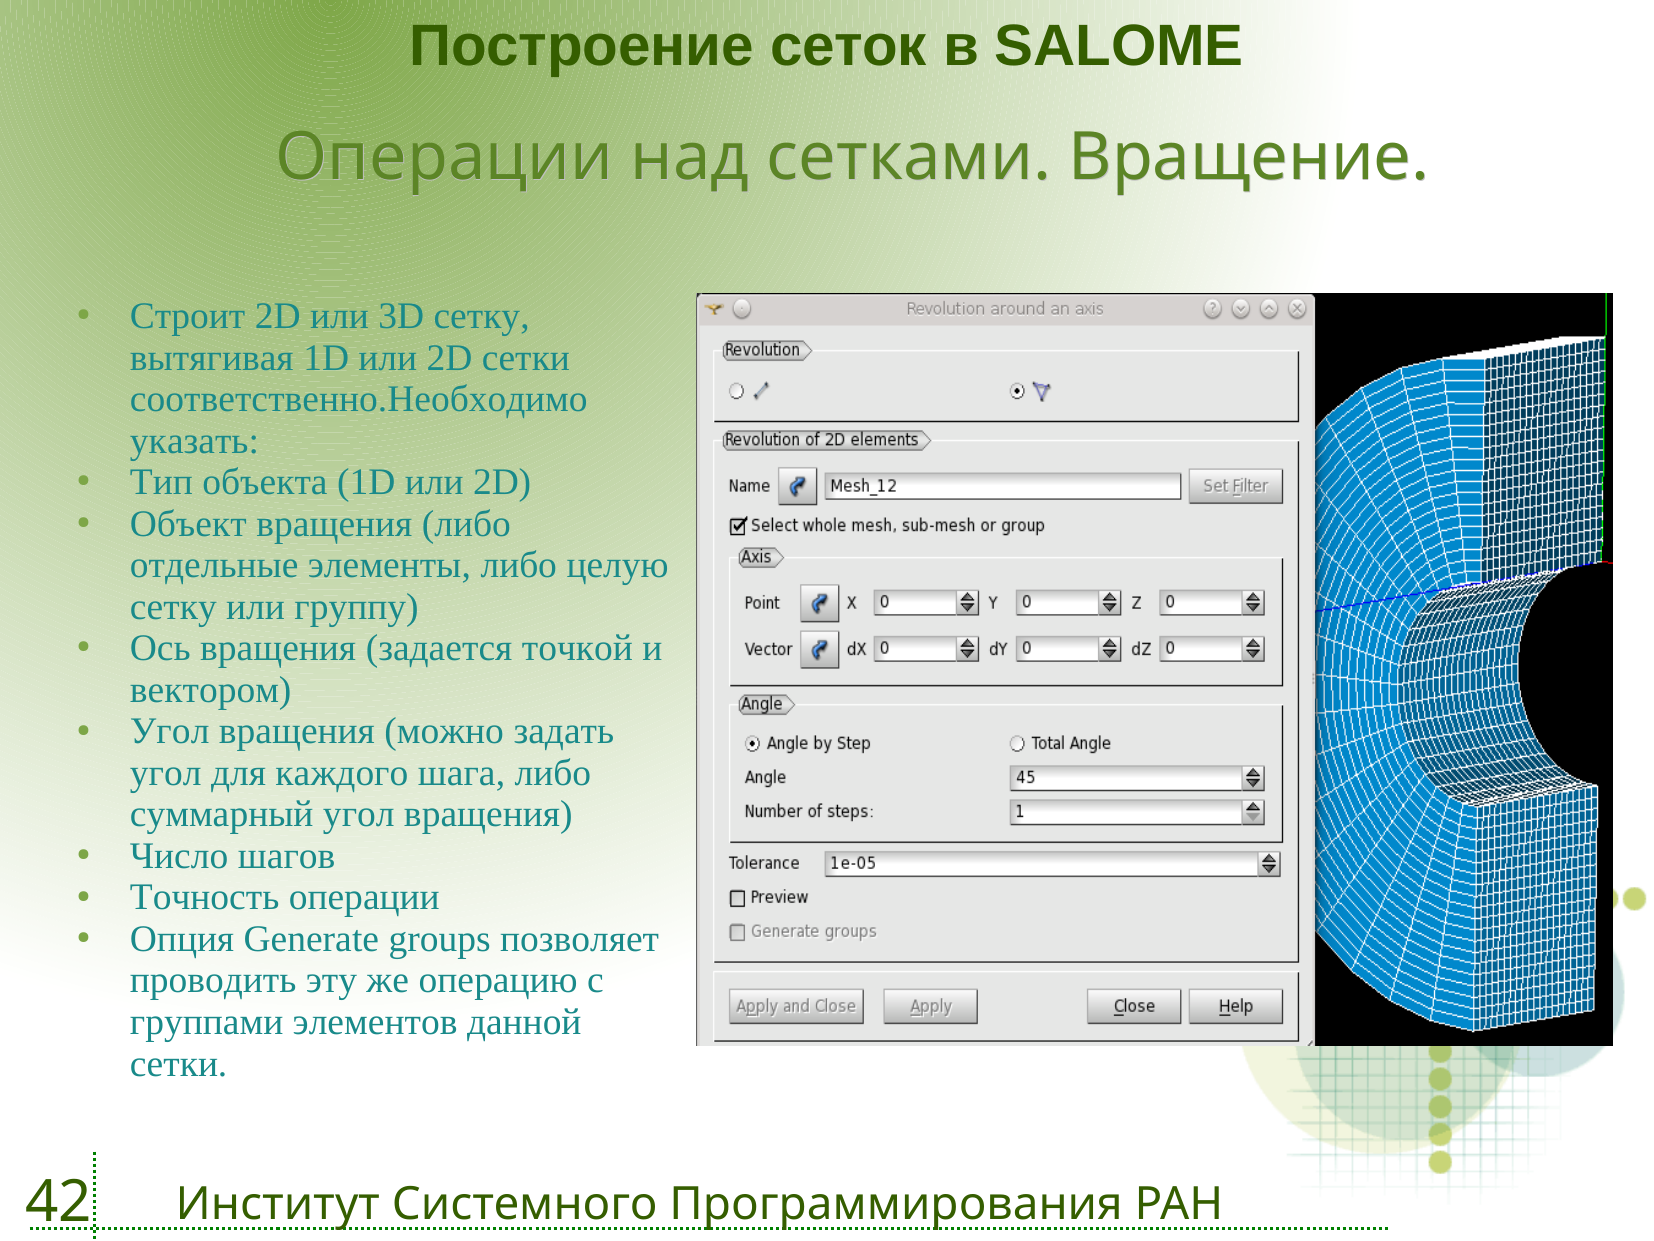

# Операции над сетками. Вращение.
Строит 2D или 3D сетку, вытягивая 1D или 2D сетки соответственно.Необходимо указать:
Тип объекта (1D или 2D)
Объект вращения (либо отдельные элементы, либо целую сетку или группу)
Ось вращения (задается точкой и вектором)
Угол вращения (можно задать угол для каждого шага, либо суммарный угол вращения)
Число шагов
Точность операции
Опция Generate groups позволяет проводить эту же операцию с группами элементов данной сетки.